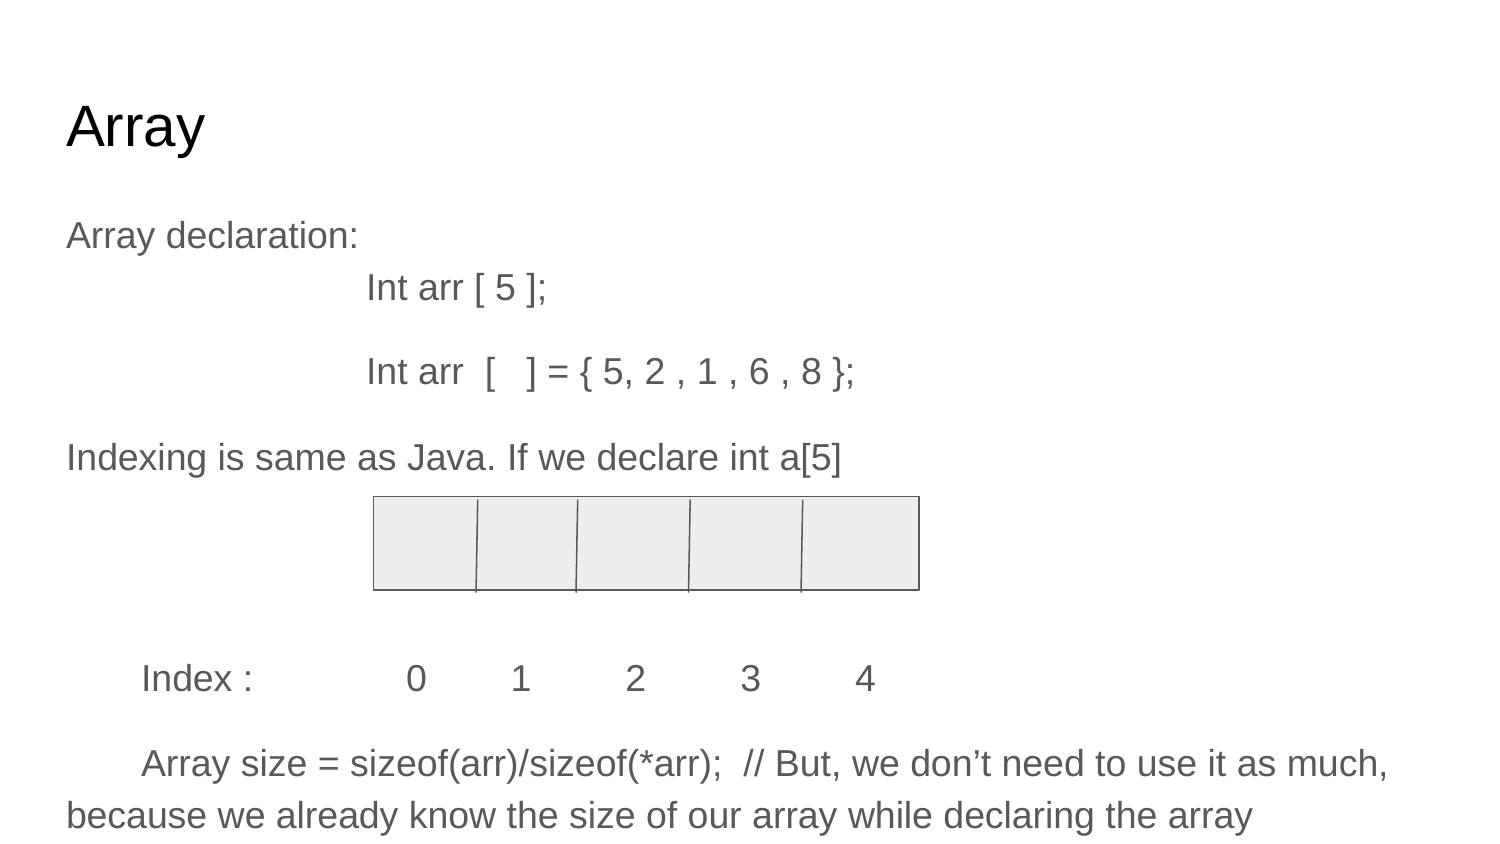

# Array
Array declaration:
				Int arr [ 5 ];
				Int arr [ ] = { 5, 2 , 1 , 6 , 8 };
Indexing is same as Java. If we declare int a[5]
	Index :	 0 1 2 3 4
	Array size = sizeof(arr)/sizeof(*arr); // But, we don’t need to use it as much, because we already know the size of our array while declaring the array